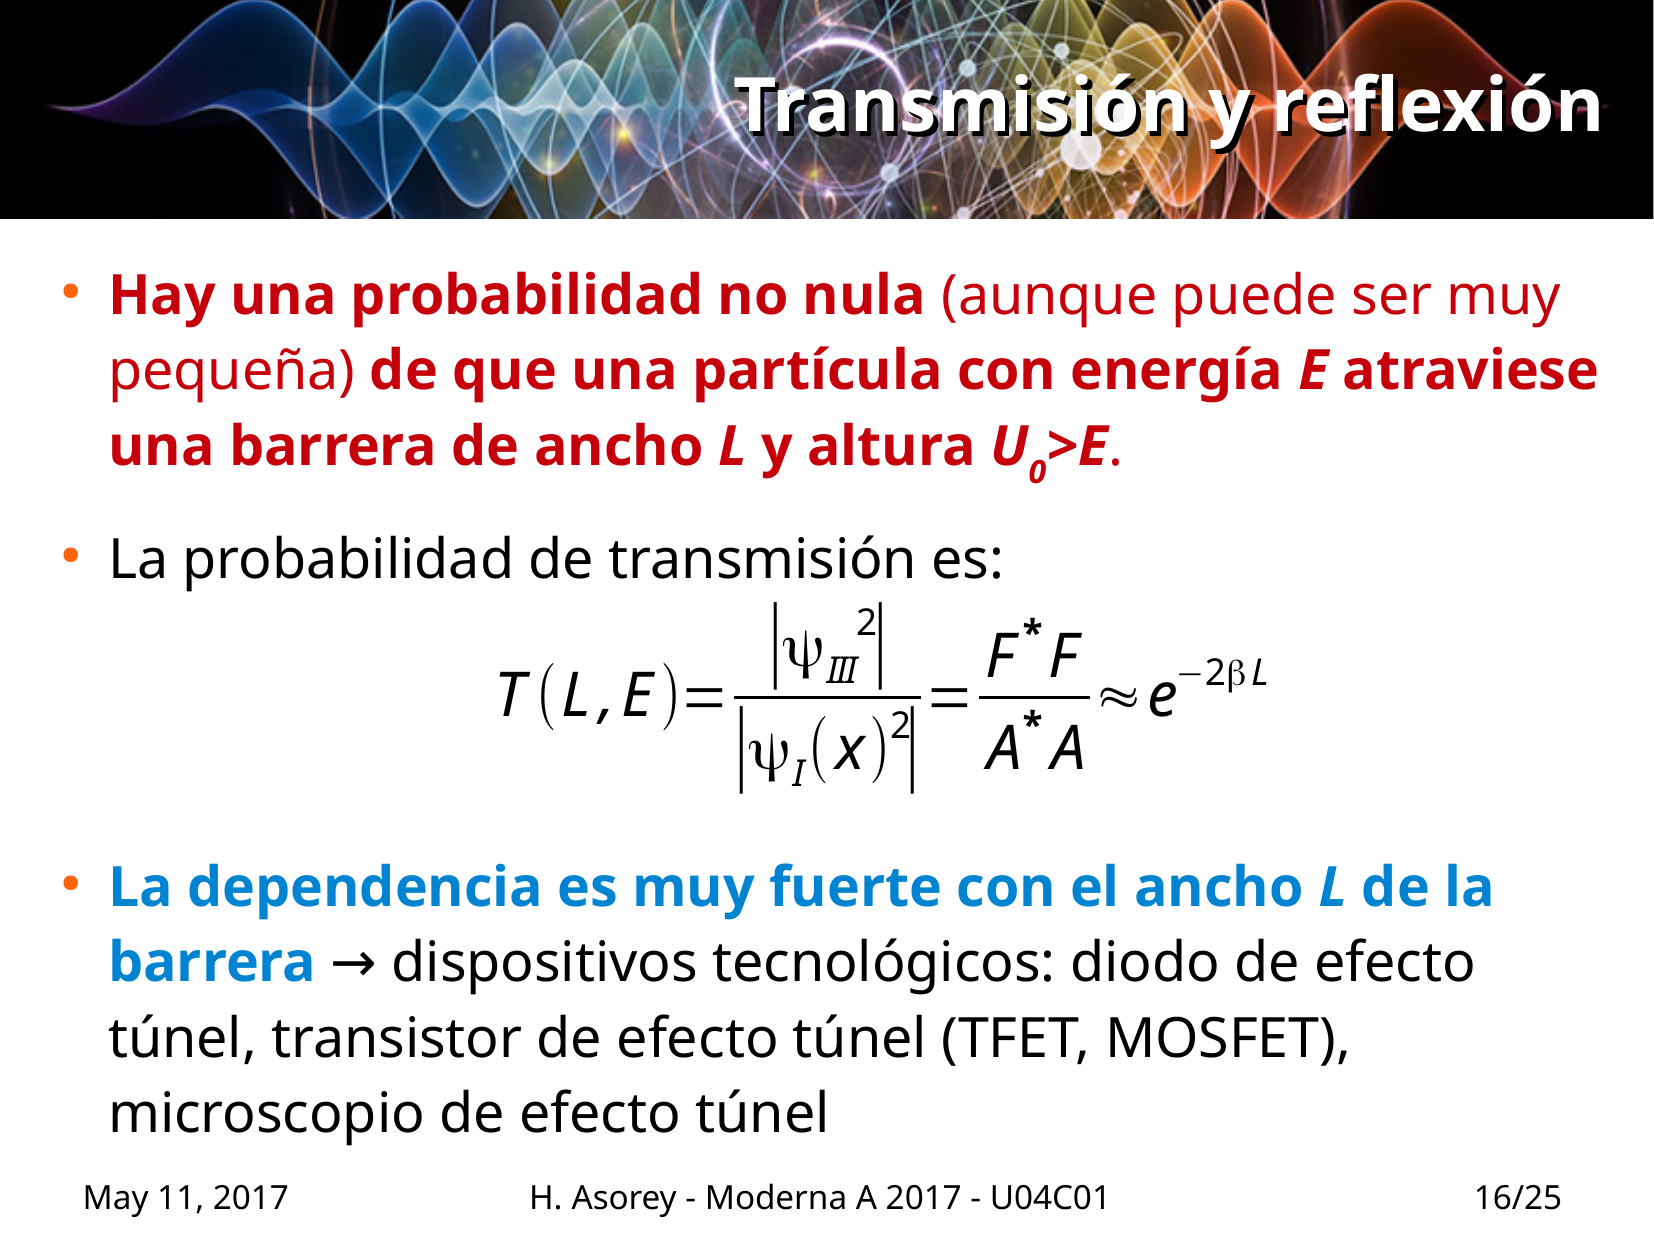

# Transmisión y reflexión
Hay una probabilidad no nula (aunque puede ser muy pequeña) de que una partícula con energía E atraviese una barrera de ancho L y altura U0>E.
La probabilidad de transmisión es:
La dependencia es muy fuerte con el ancho L de la barrera → dispositivos tecnológicos: diodo de efecto túnel, transistor de efecto túnel (TFET, MOSFET), microscopio de efecto túnel
May 11, 2017
H. Asorey - Moderna A 2017 - U04C01
16